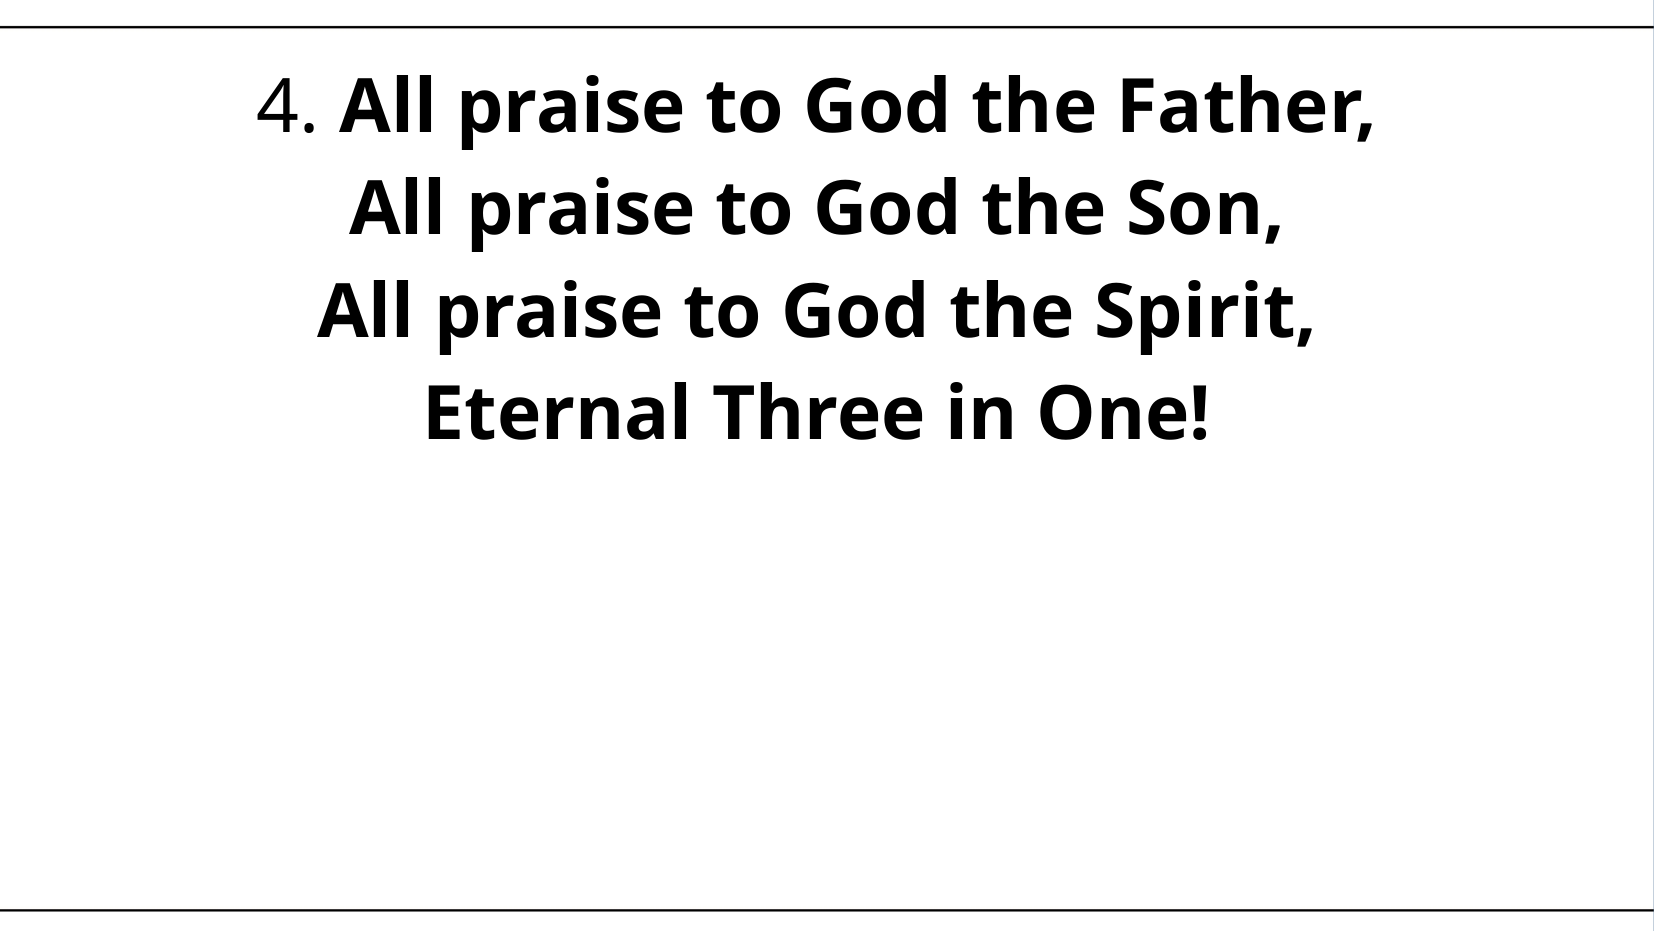

4. All praise to God the Father,
All praise to God the Son,
All praise to God the Spirit,
Eternal Three in One!